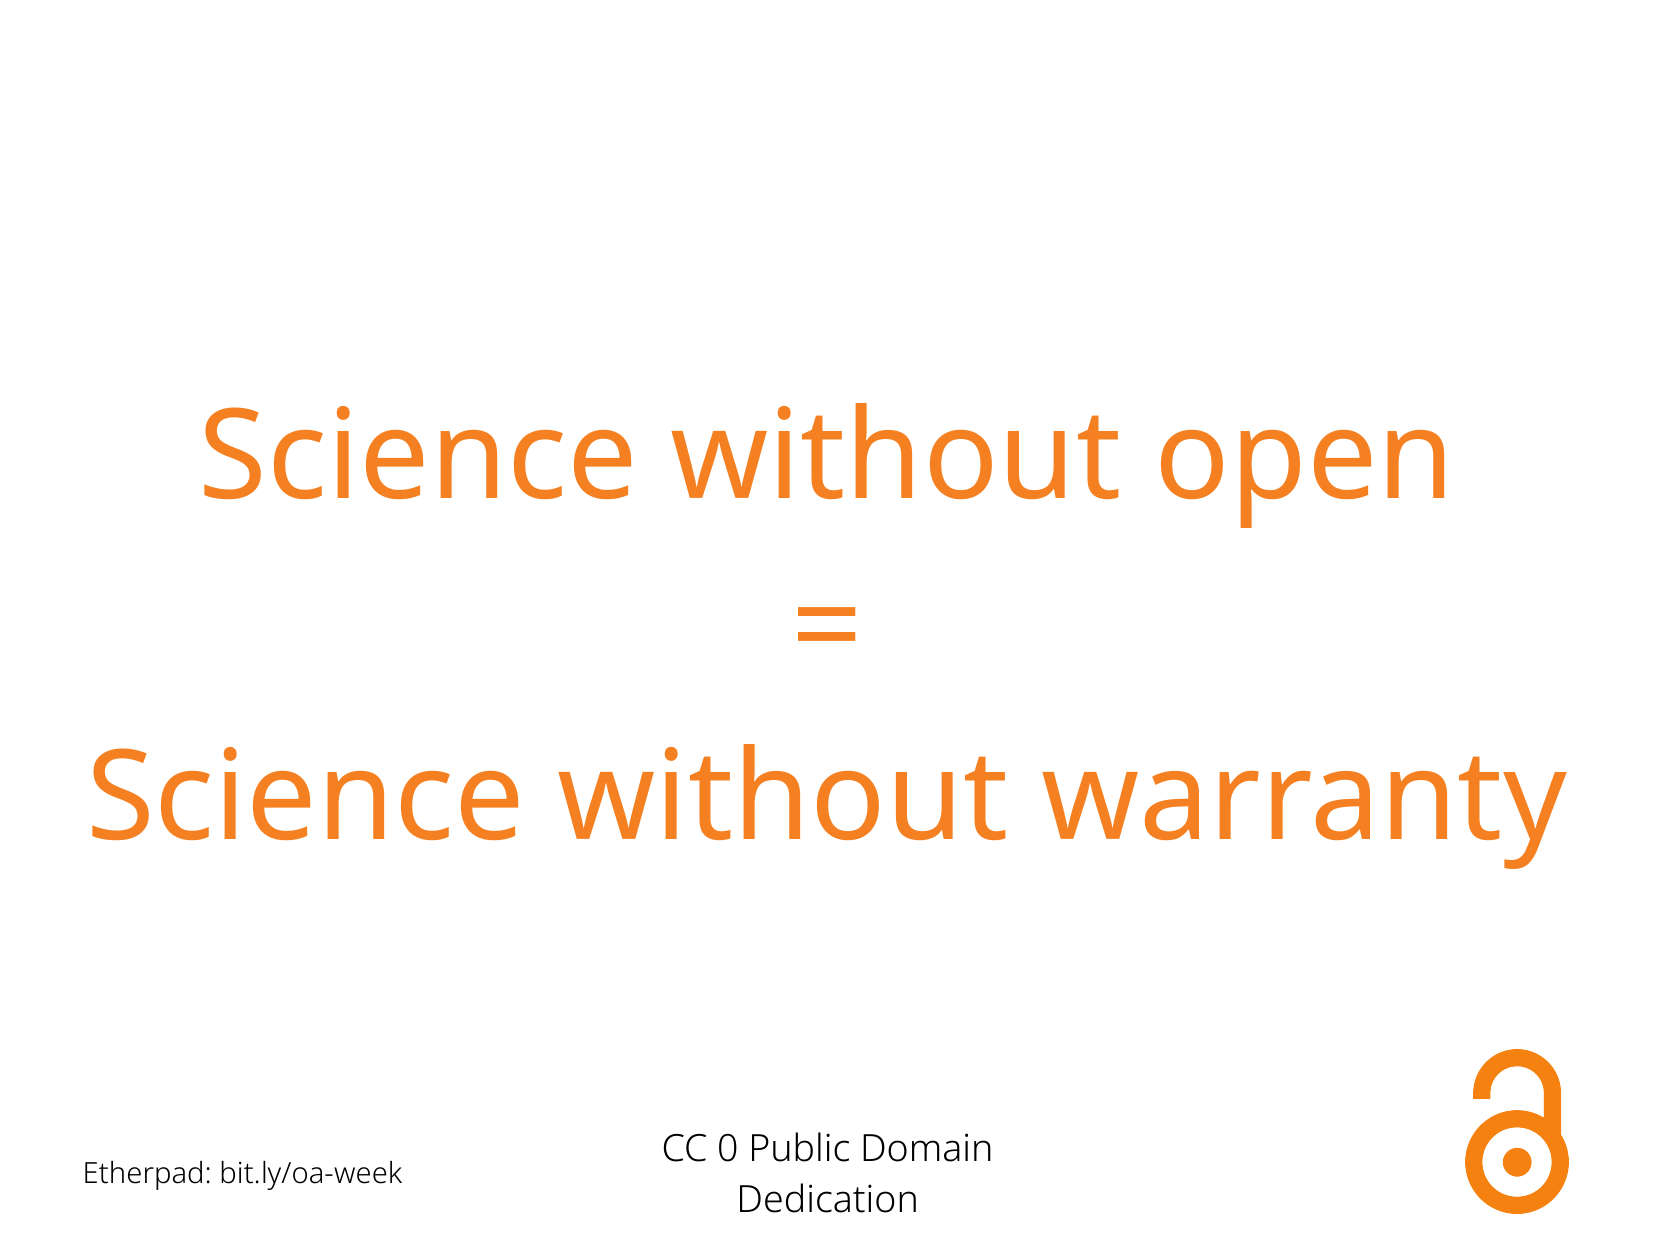

# Science without open = Science without warranty